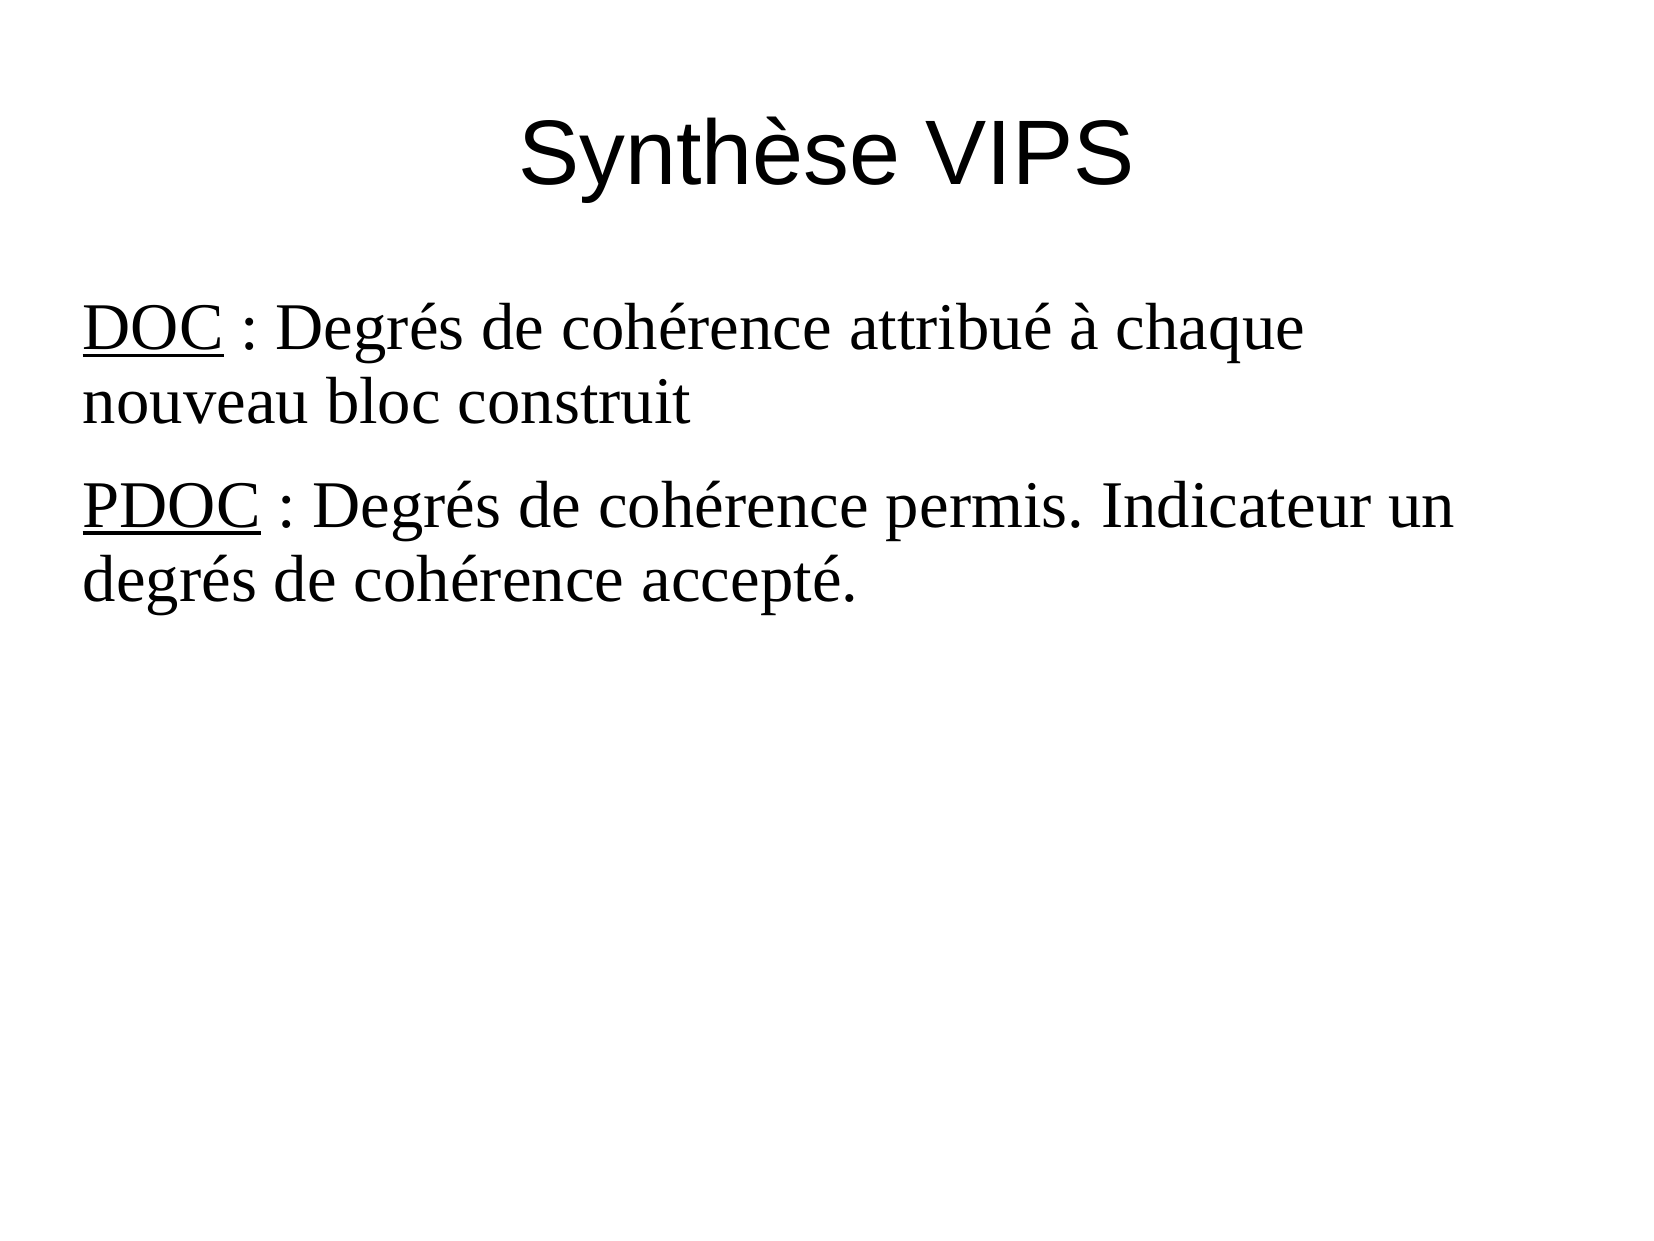

# Synthèse VIPS
DOC : Degrés de cohérence attribué à chaque nouveau bloc construit
PDOC : Degrés de cohérence permis. Indicateur un degrés de cohérence accepté.